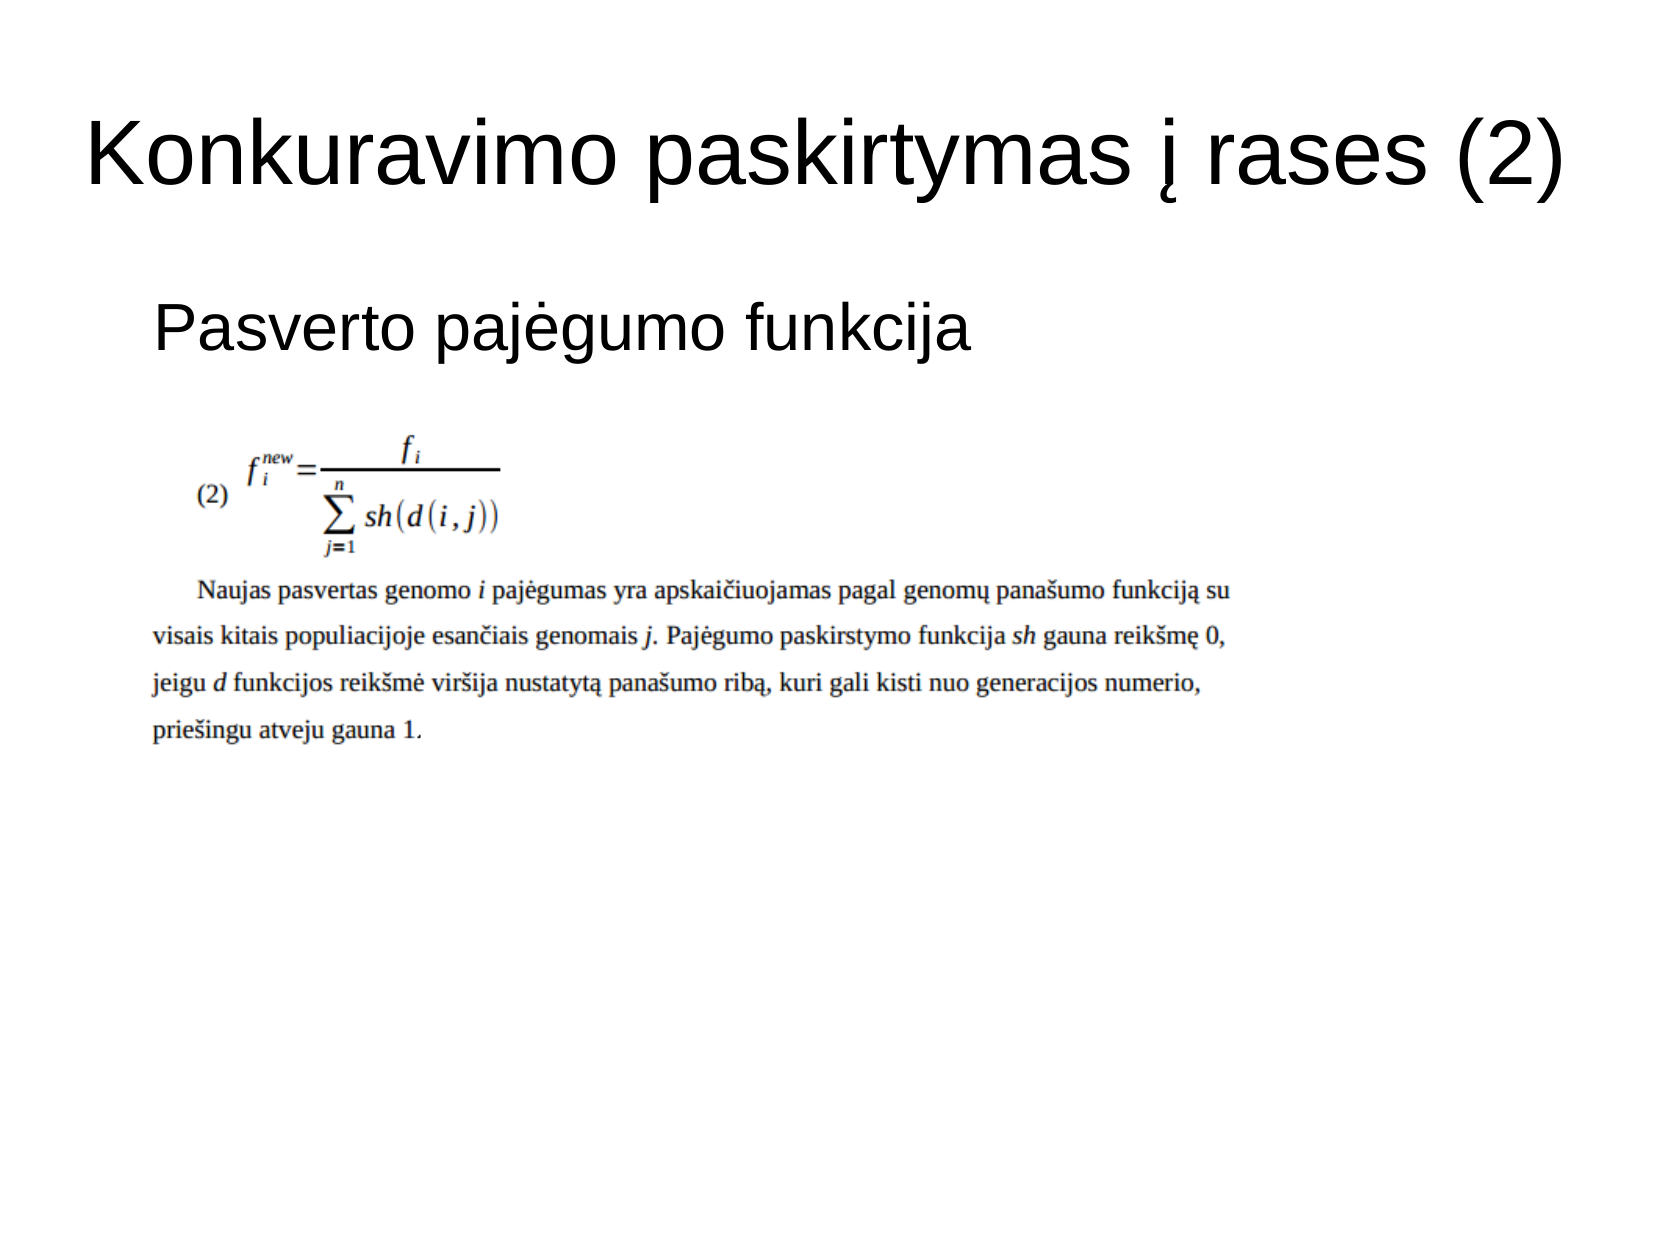

# Konkuravimo paskirtymas į rases (2)
Pasverto pajėgumo funkcija